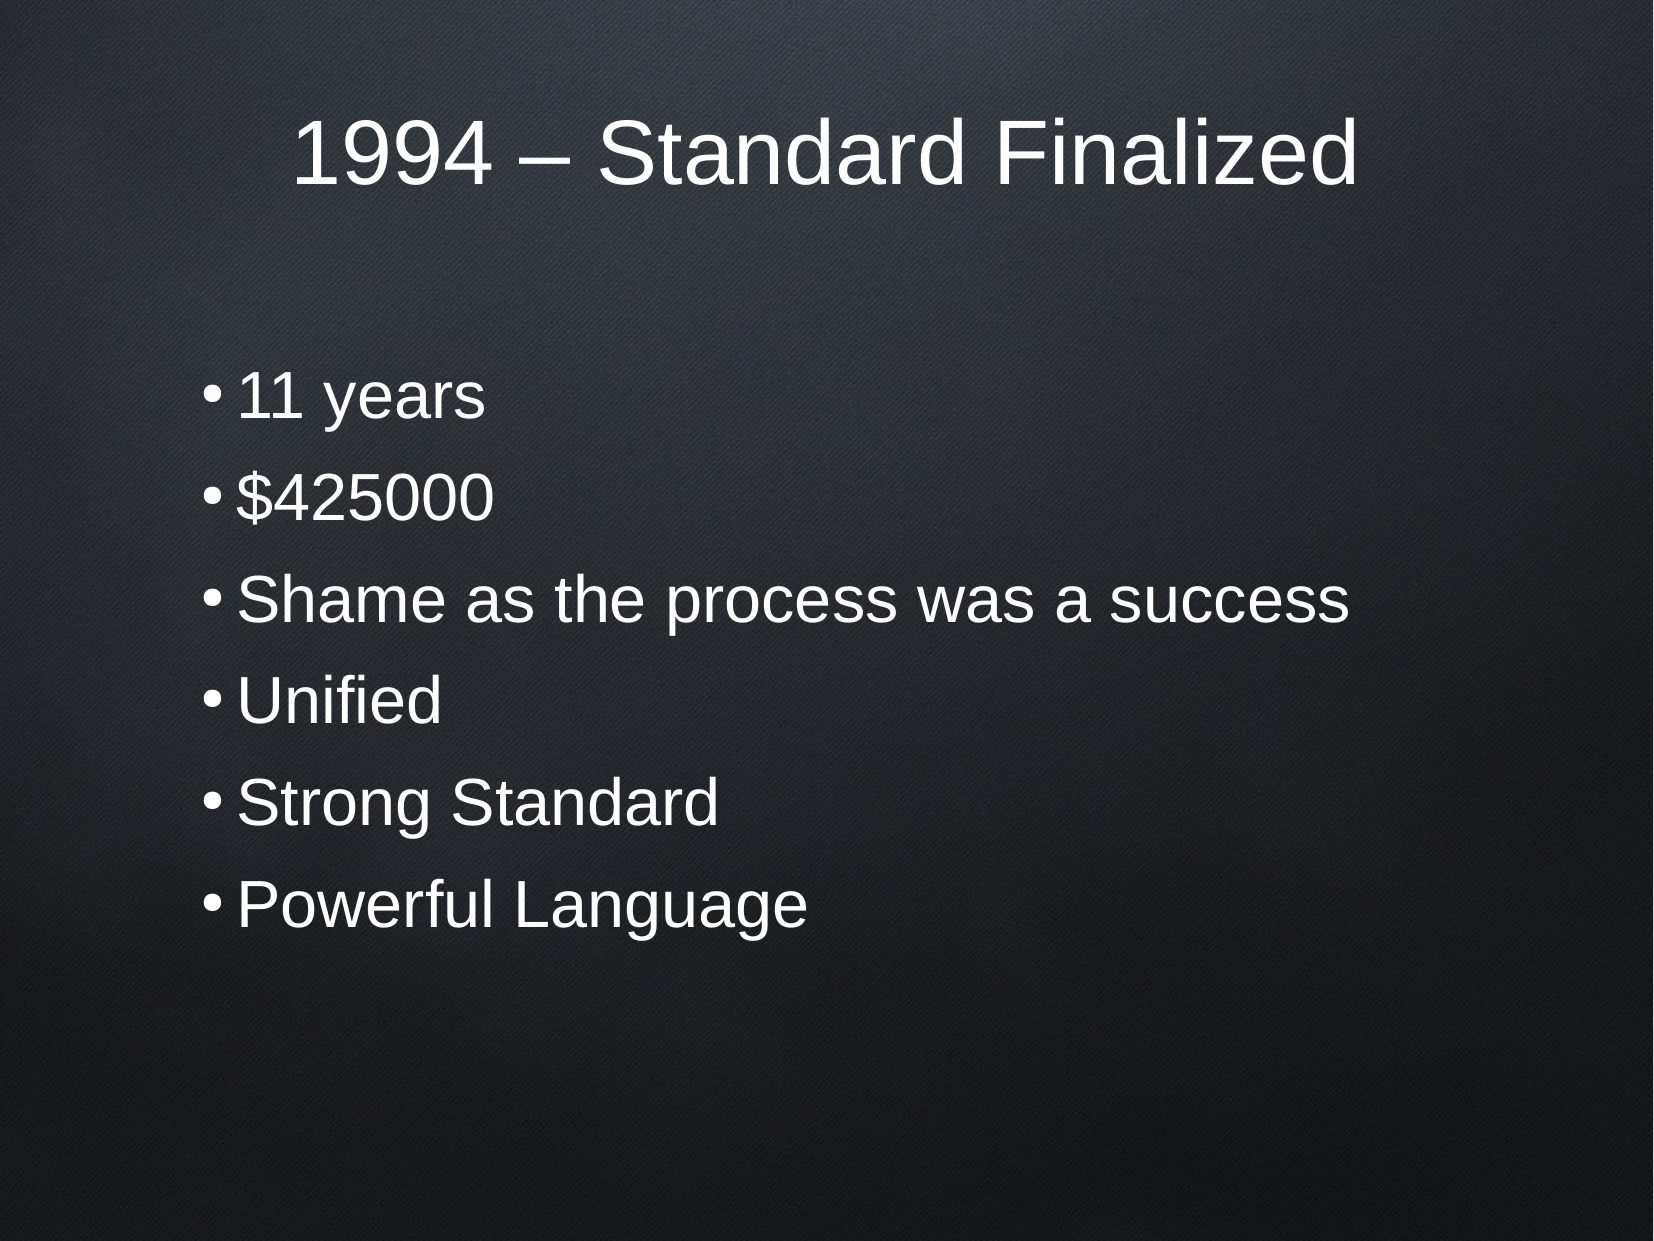

# 1994 – Standard Finalized
11 years
$425000
Shame as the process was a success
Unified
Strong Standard
Powerful Language